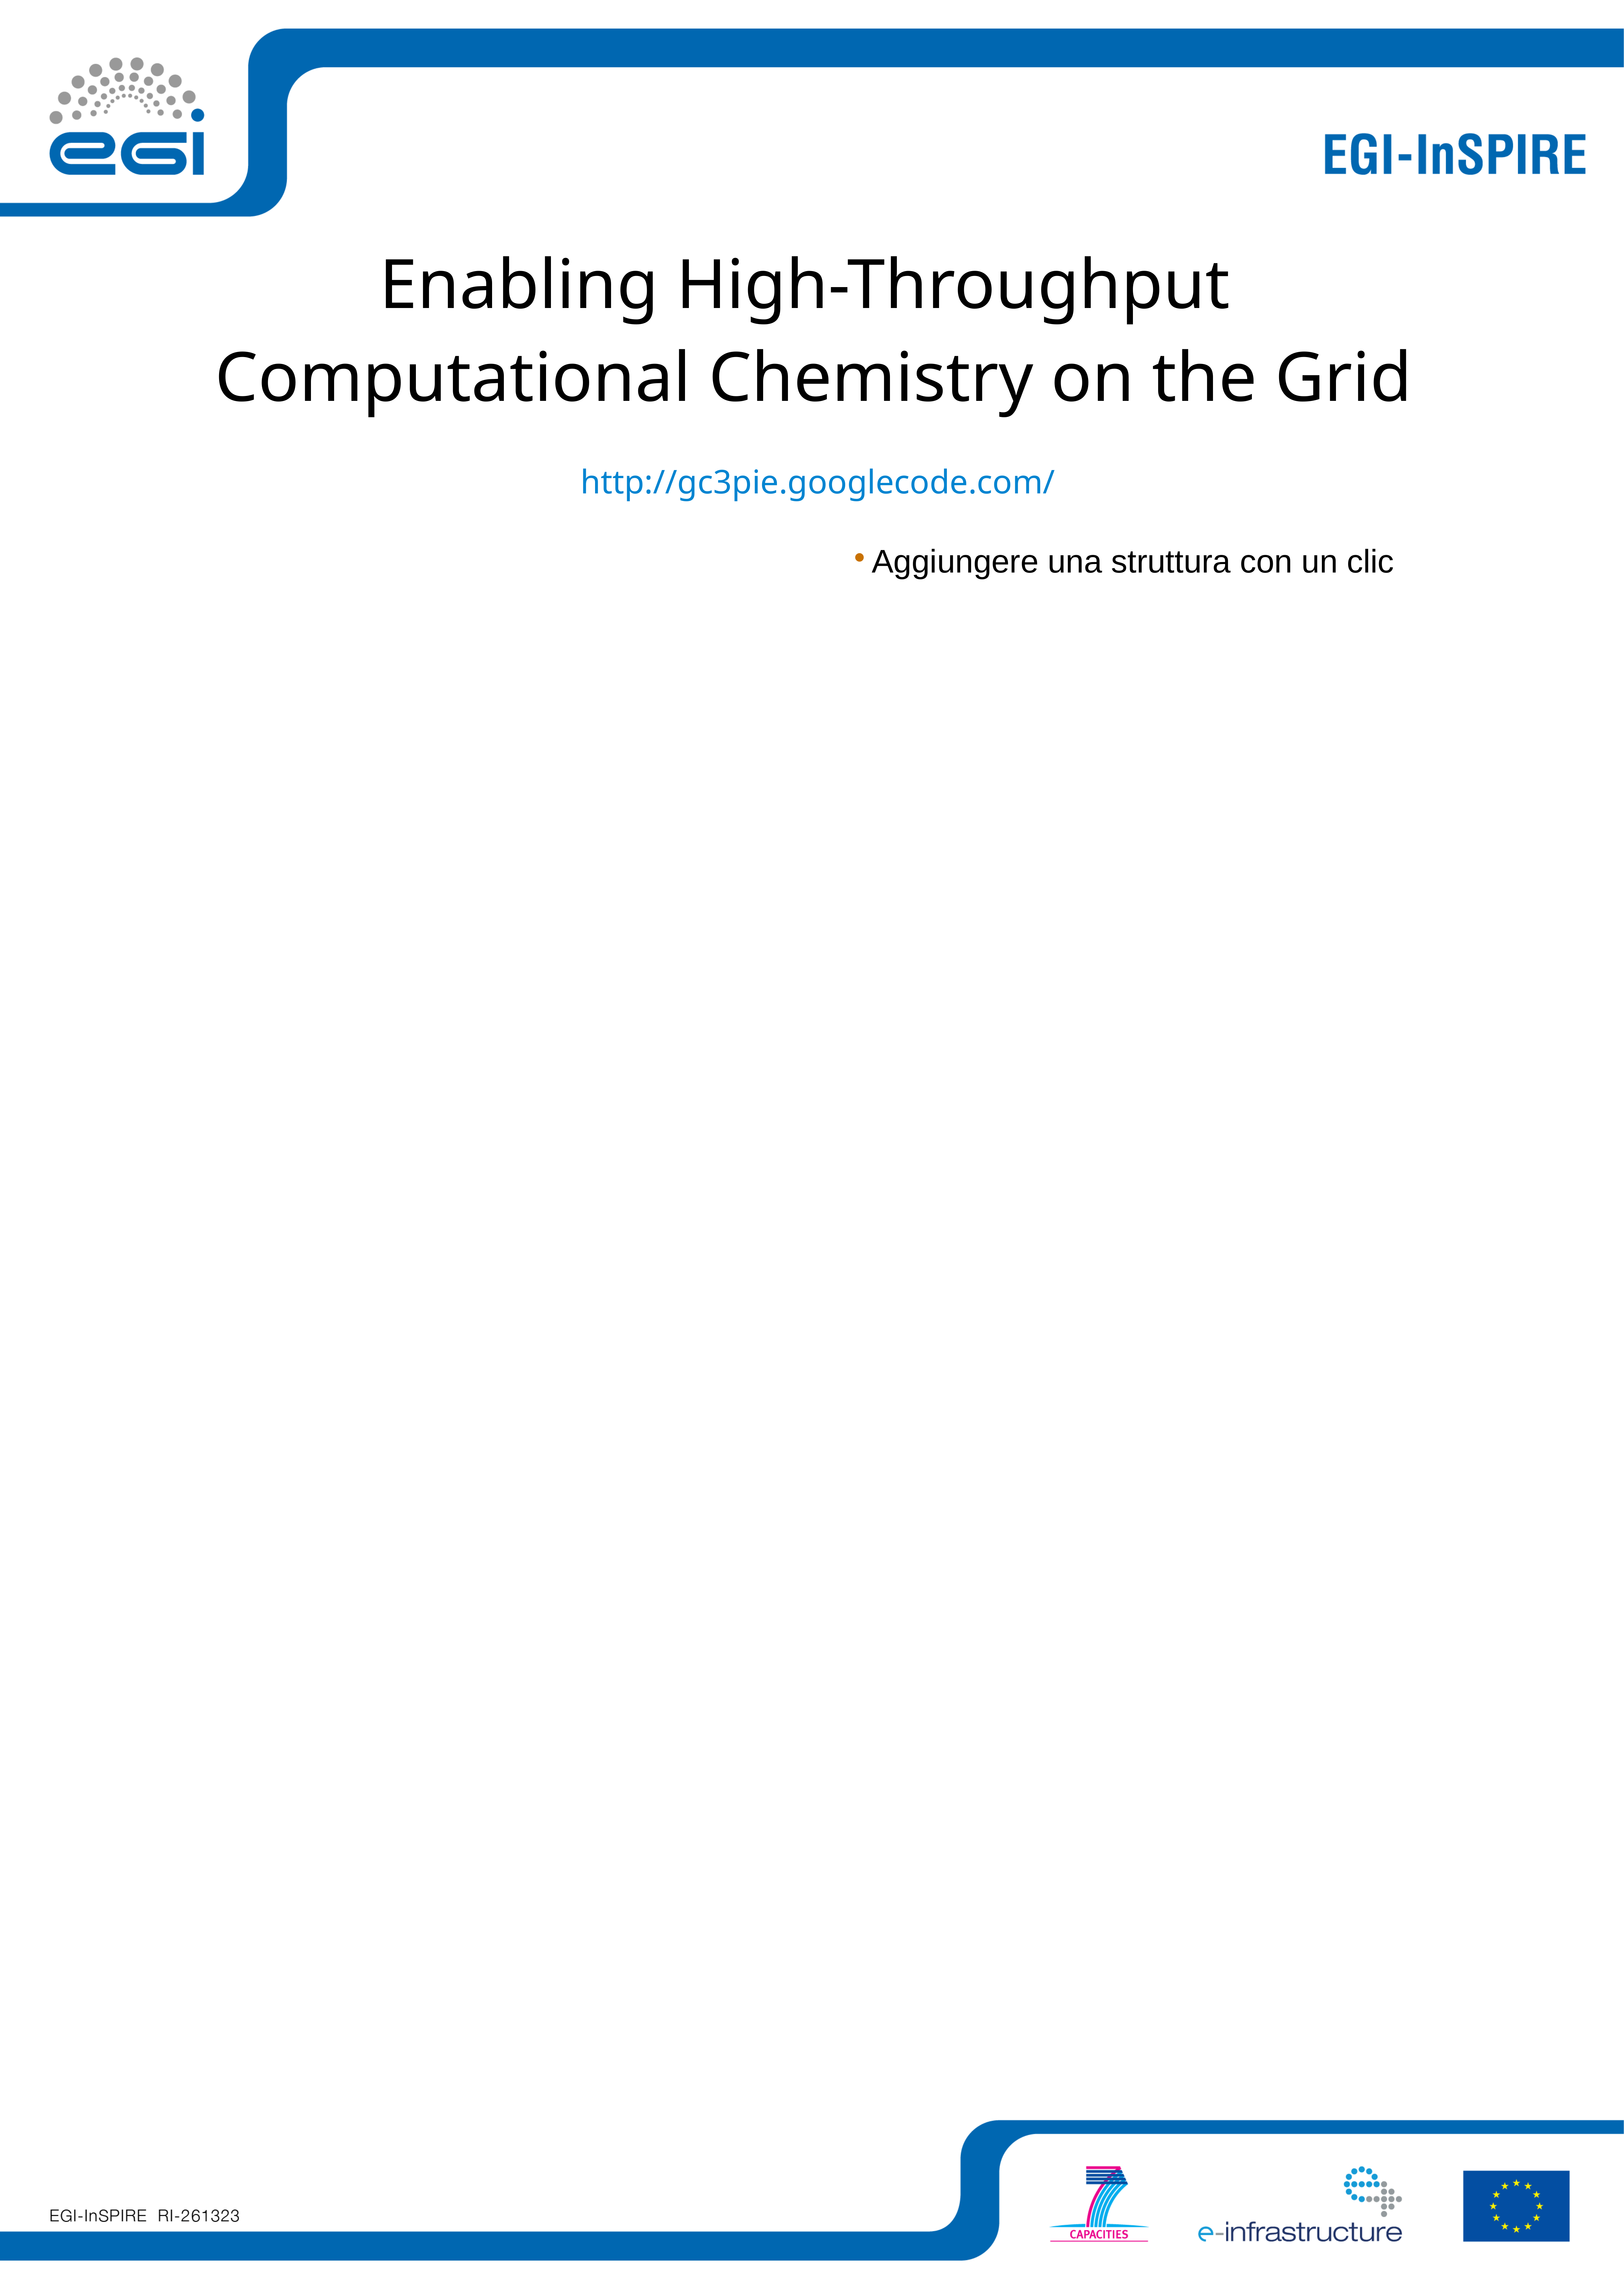

# Enabling High-Throughput Computational Chemistry on the Grid
http://gc3pie.googlecode.com/
Aggiungere una struttura con un clic